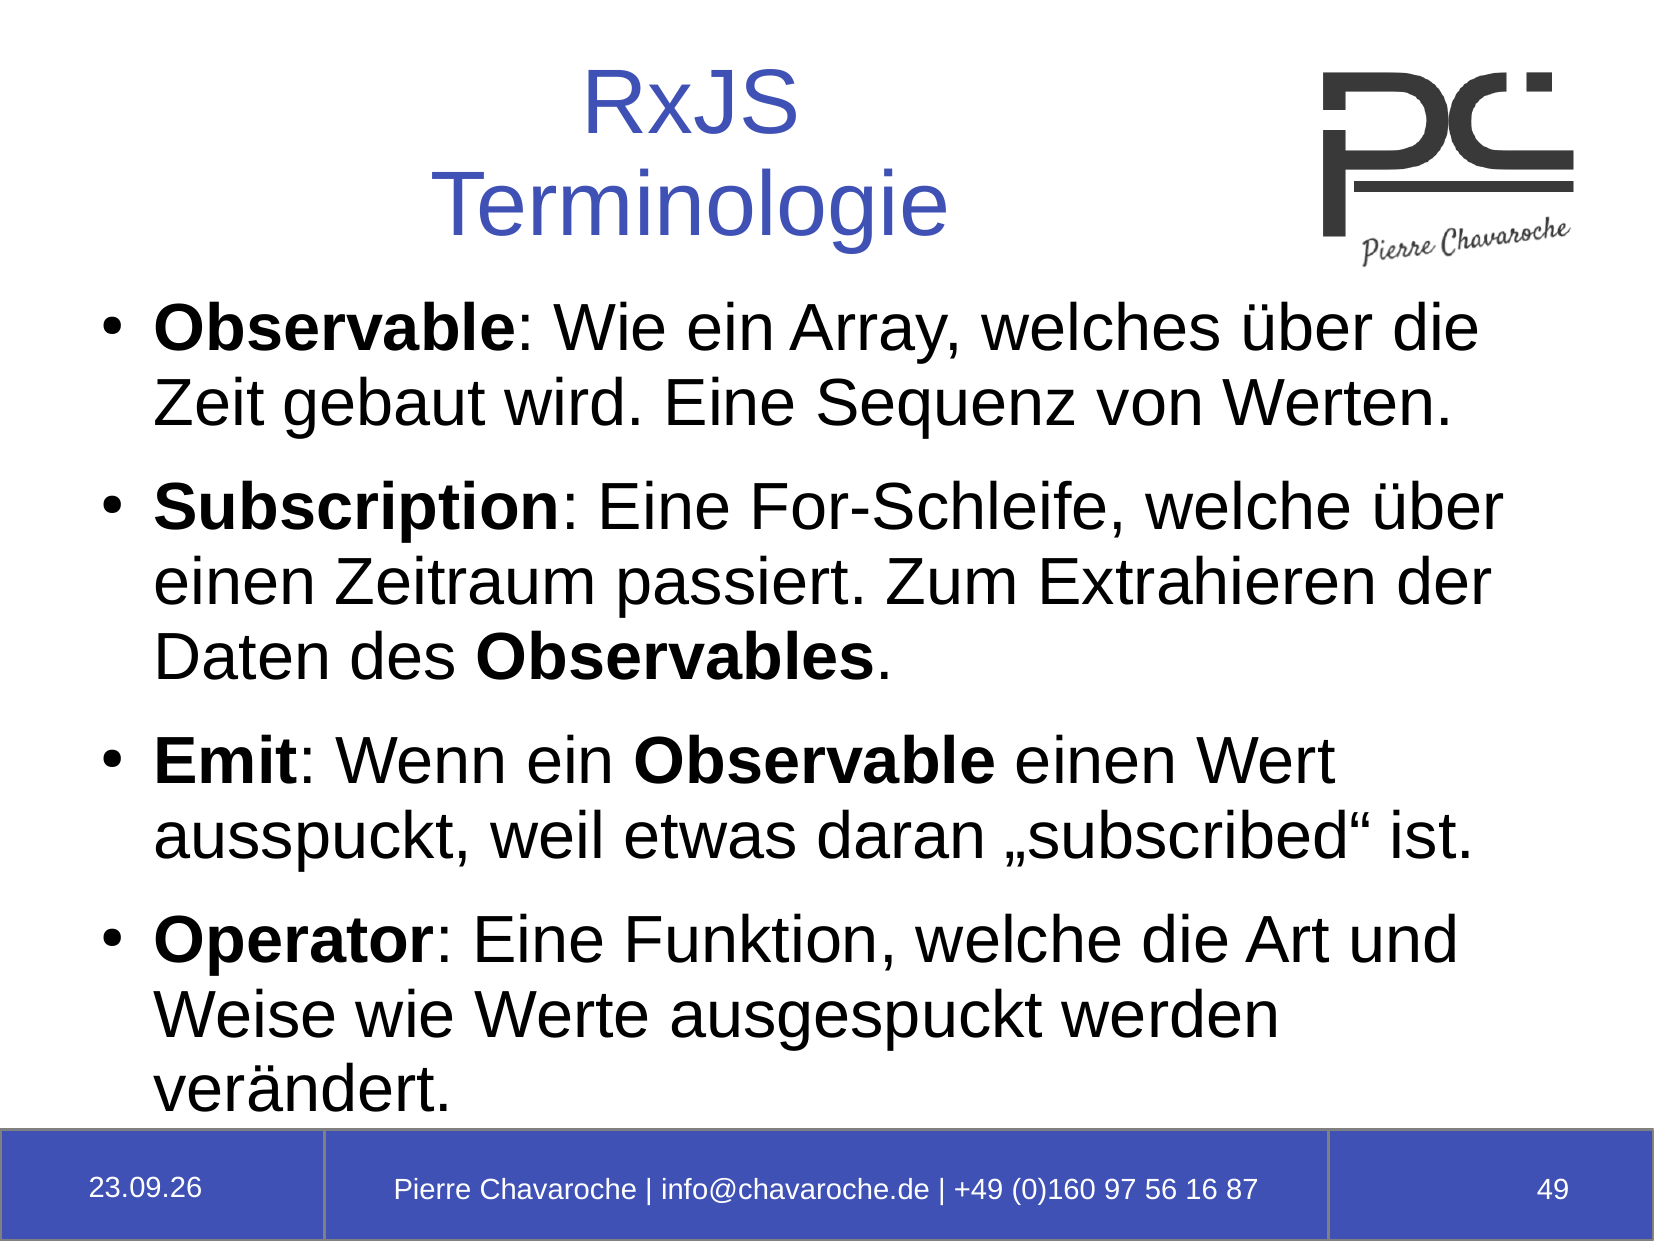

# RxJS Terminologie
Observable: Wie ein Array, welches über die Zeit gebaut wird. Eine Sequenz von Werten.
Subscription: Eine For-Schleife, welche über einen Zeitraum passiert. Zum Extrahieren der Daten des Observables.
Emit: Wenn ein Observable einen Wert ausspuckt, weil etwas daran „subscribed“ ist.
Operator: Eine Funktion, welche die Art und Weise wie Werte ausgespuckt werden verändert.
Pierre Chavaroche | info@chavaroche.de | +49 (0)160 97 56 16 87
49